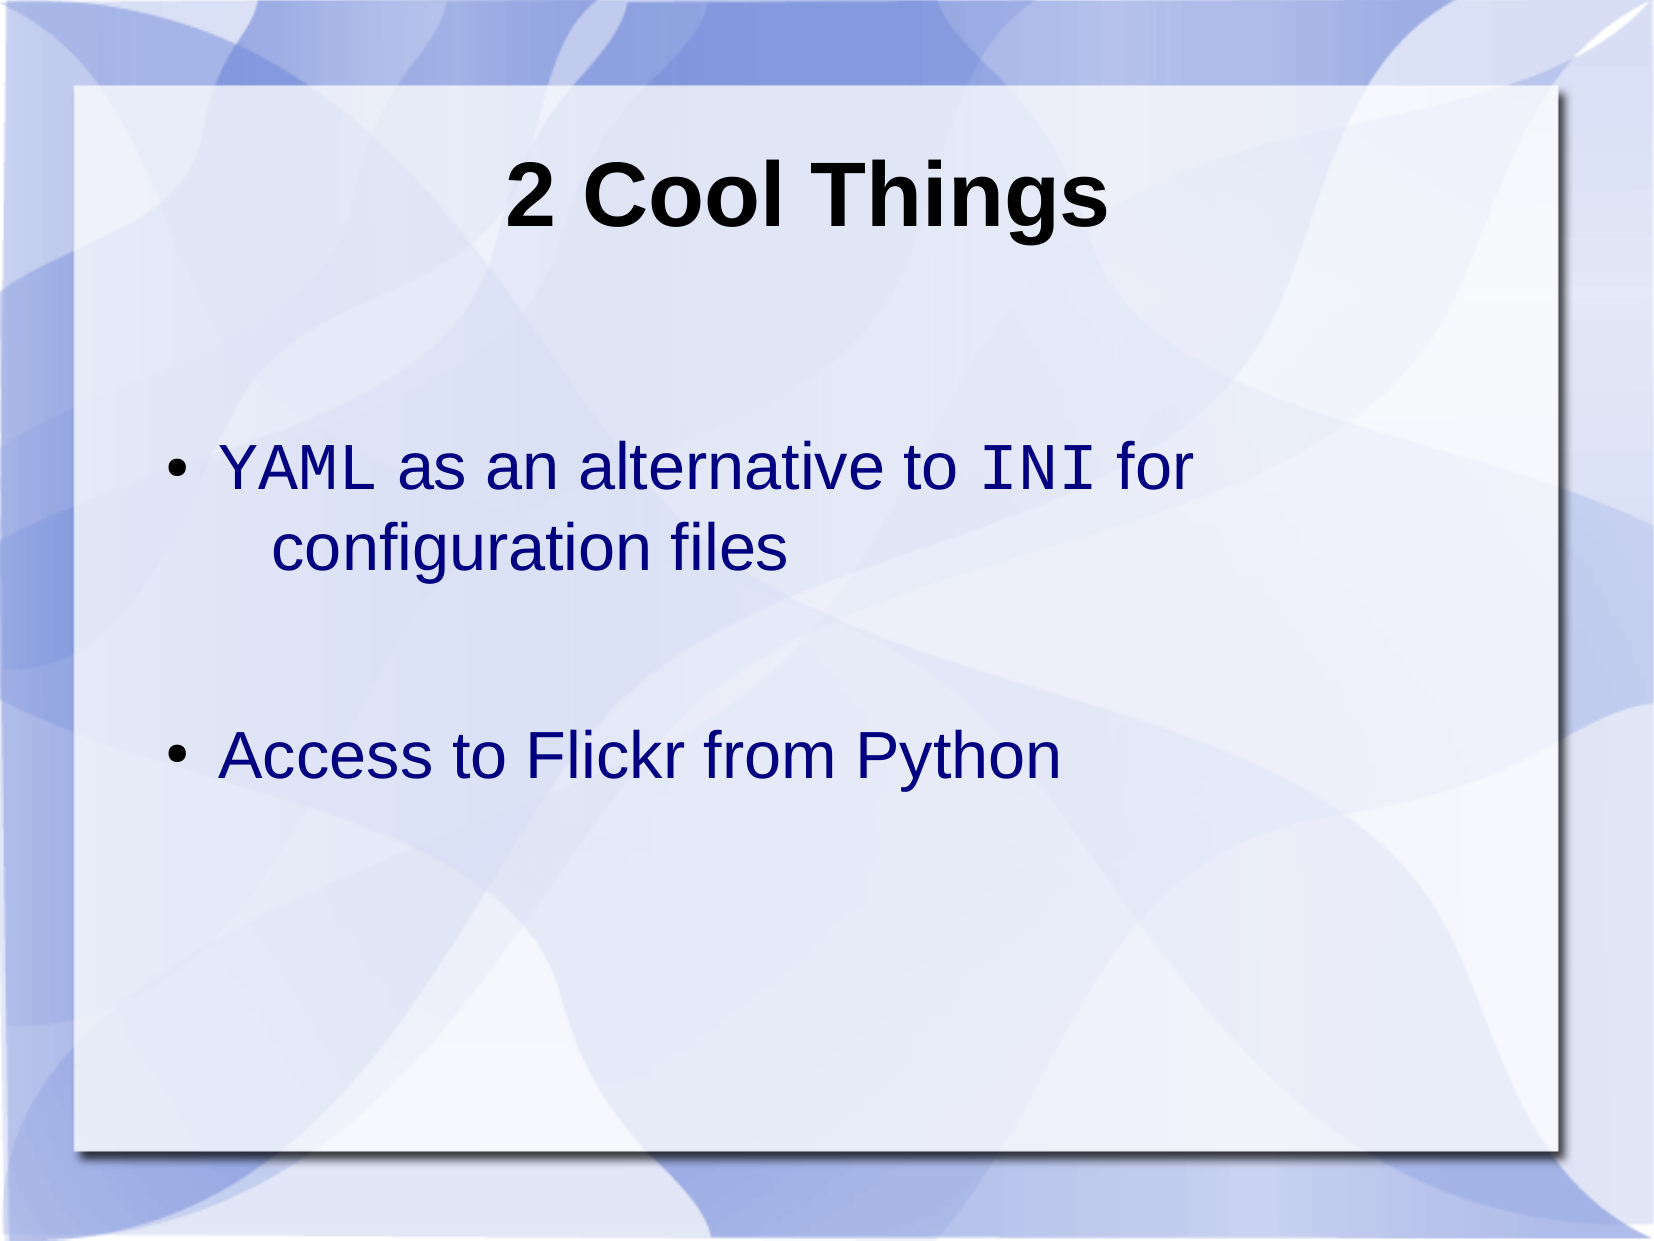

# 2 Cool Things
YAML as an alternative to INI for configuration files
Access to Flickr from Python